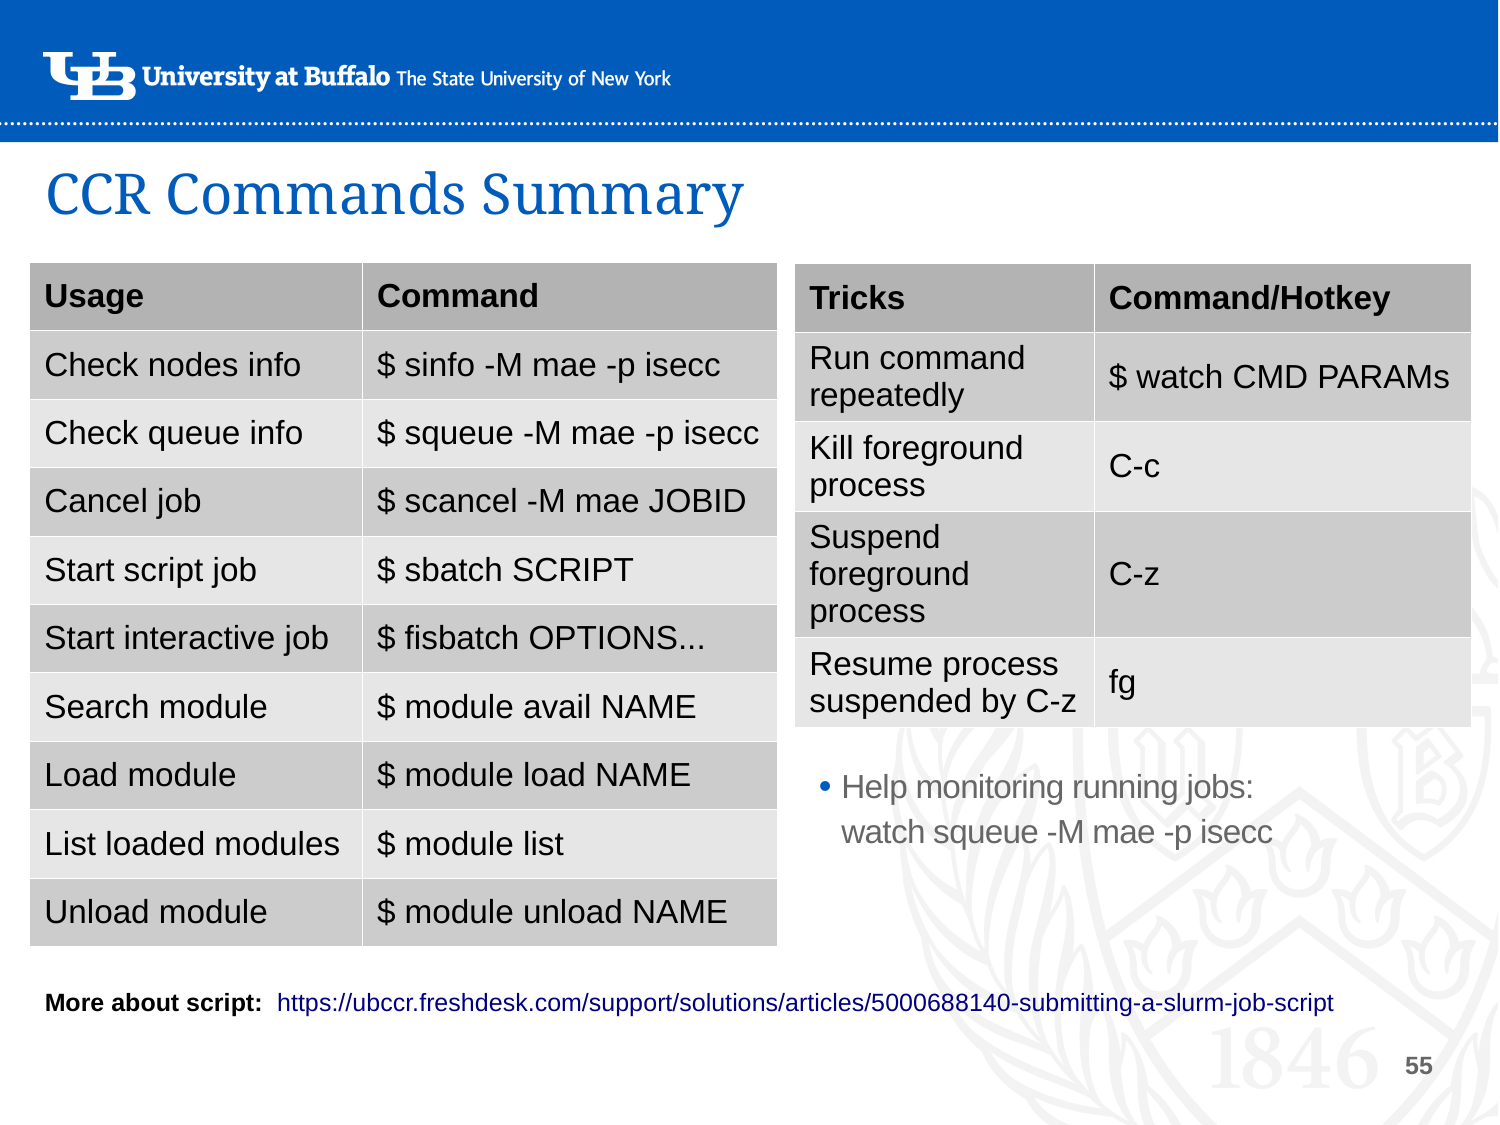

# CCR Commands Summary
| Usage | Command |
| --- | --- |
| Check nodes info | $ sinfo -M mae -p isecc |
| Check queue info | $ squeue -M mae -p isecc |
| Cancel job | $ scancel -M mae JOBID |
| Start script job | $ sbatch SCRIPT |
| Start interactive job | $ fisbatch OPTIONS... |
| Search module | $ module avail NAME |
| Load module | $ module load NAME |
| List loaded modules | $ module list |
| Unload module | $ module unload NAME |
| Tricks | Command/Hotkey |
| --- | --- |
| Run command repeatedly | $ watch CMD PARAMs |
| Kill foreground process | C-c |
| Suspend foreground process | C-z |
| Resume process suspended by C-z | fg |
Help monitoring running jobs:
watch squeue -M mae -p isecc
More about script: https://ubccr.freshdesk.com/support/solutions/articles/5000688140-submitting-a-slurm-job-script